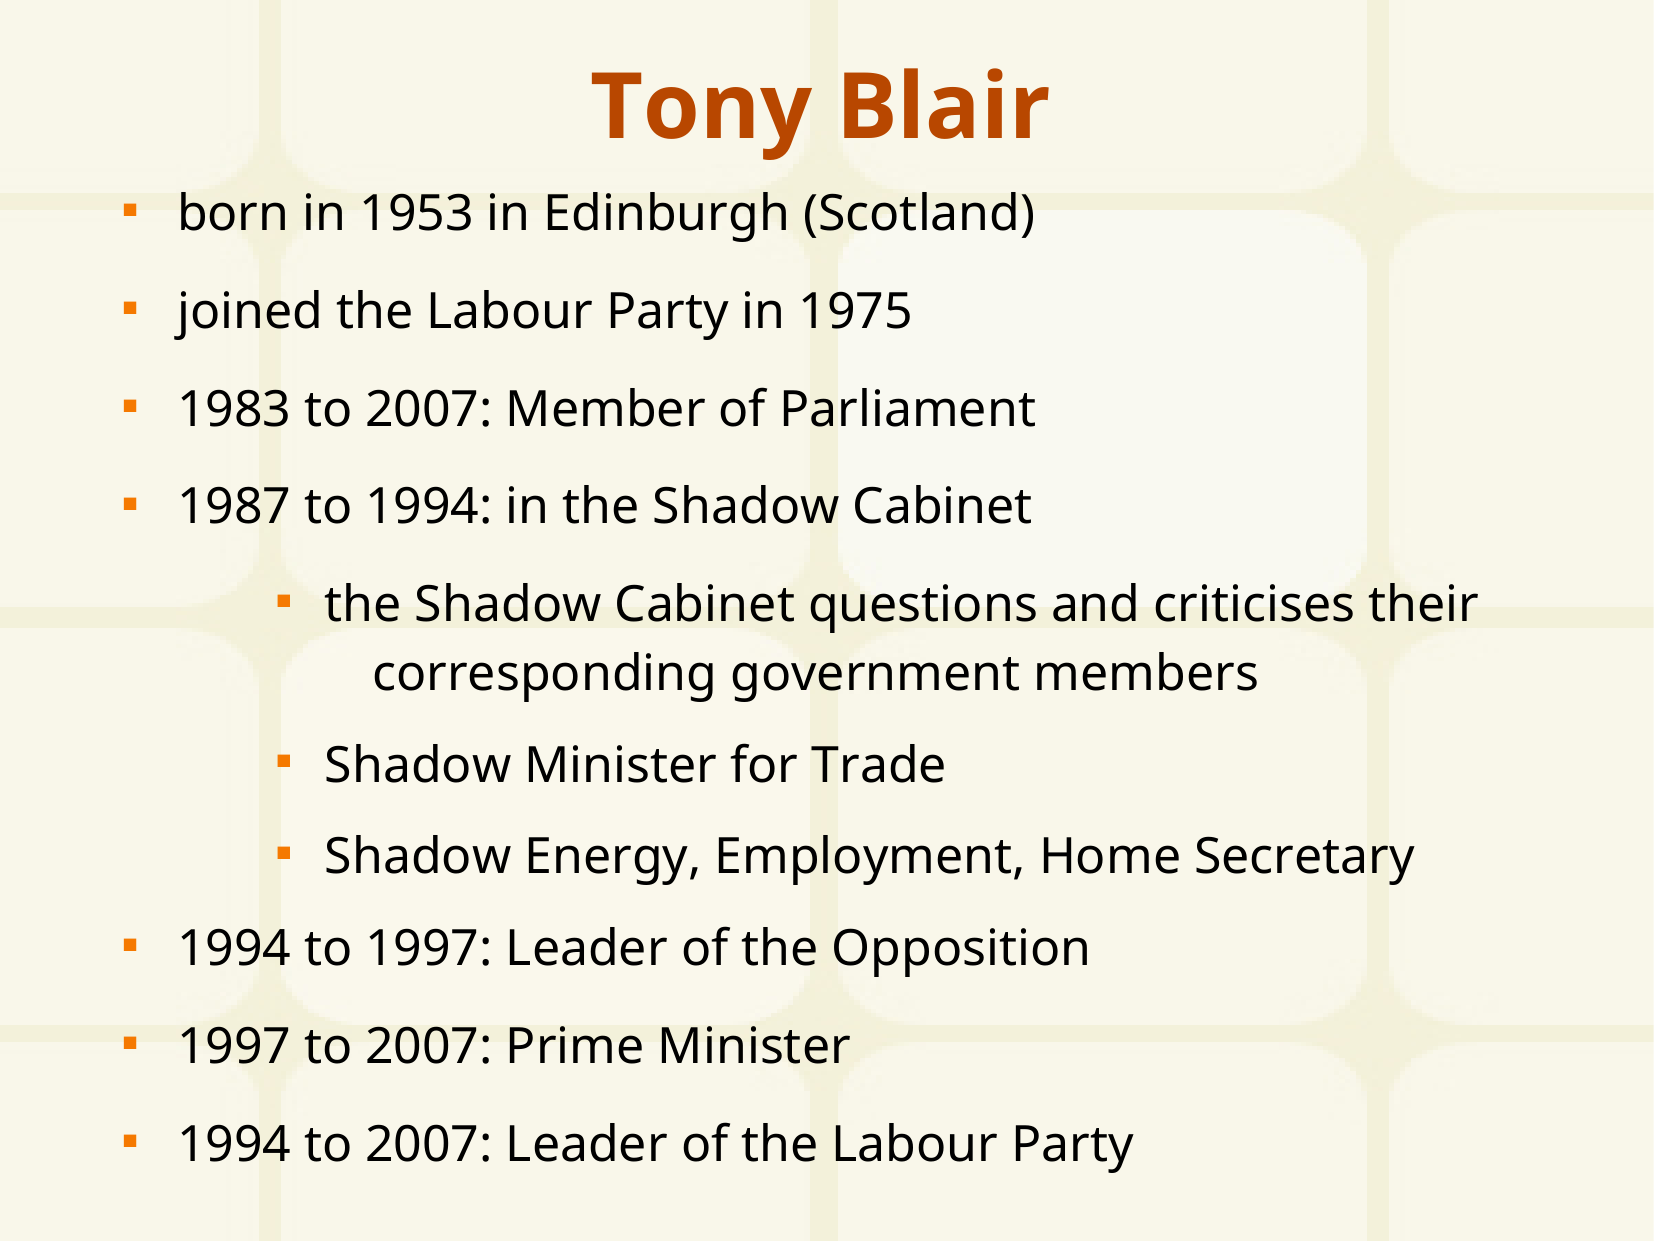

# Tony Blair
born in 1953 in Edinburgh (Scotland)
joined the Labour Party in 1975
1983 to 2007: Member of Parliament
1987 to 1994: in the Shadow Cabinet
the Shadow Cabinet questions and criticises their corresponding government members
Shadow Minister for Trade
Shadow Energy, Employment, Home Secretary
1994 to 1997: Leader of the Opposition
1997 to 2007: Prime Minister
1994 to 2007: Leader of the Labour Party